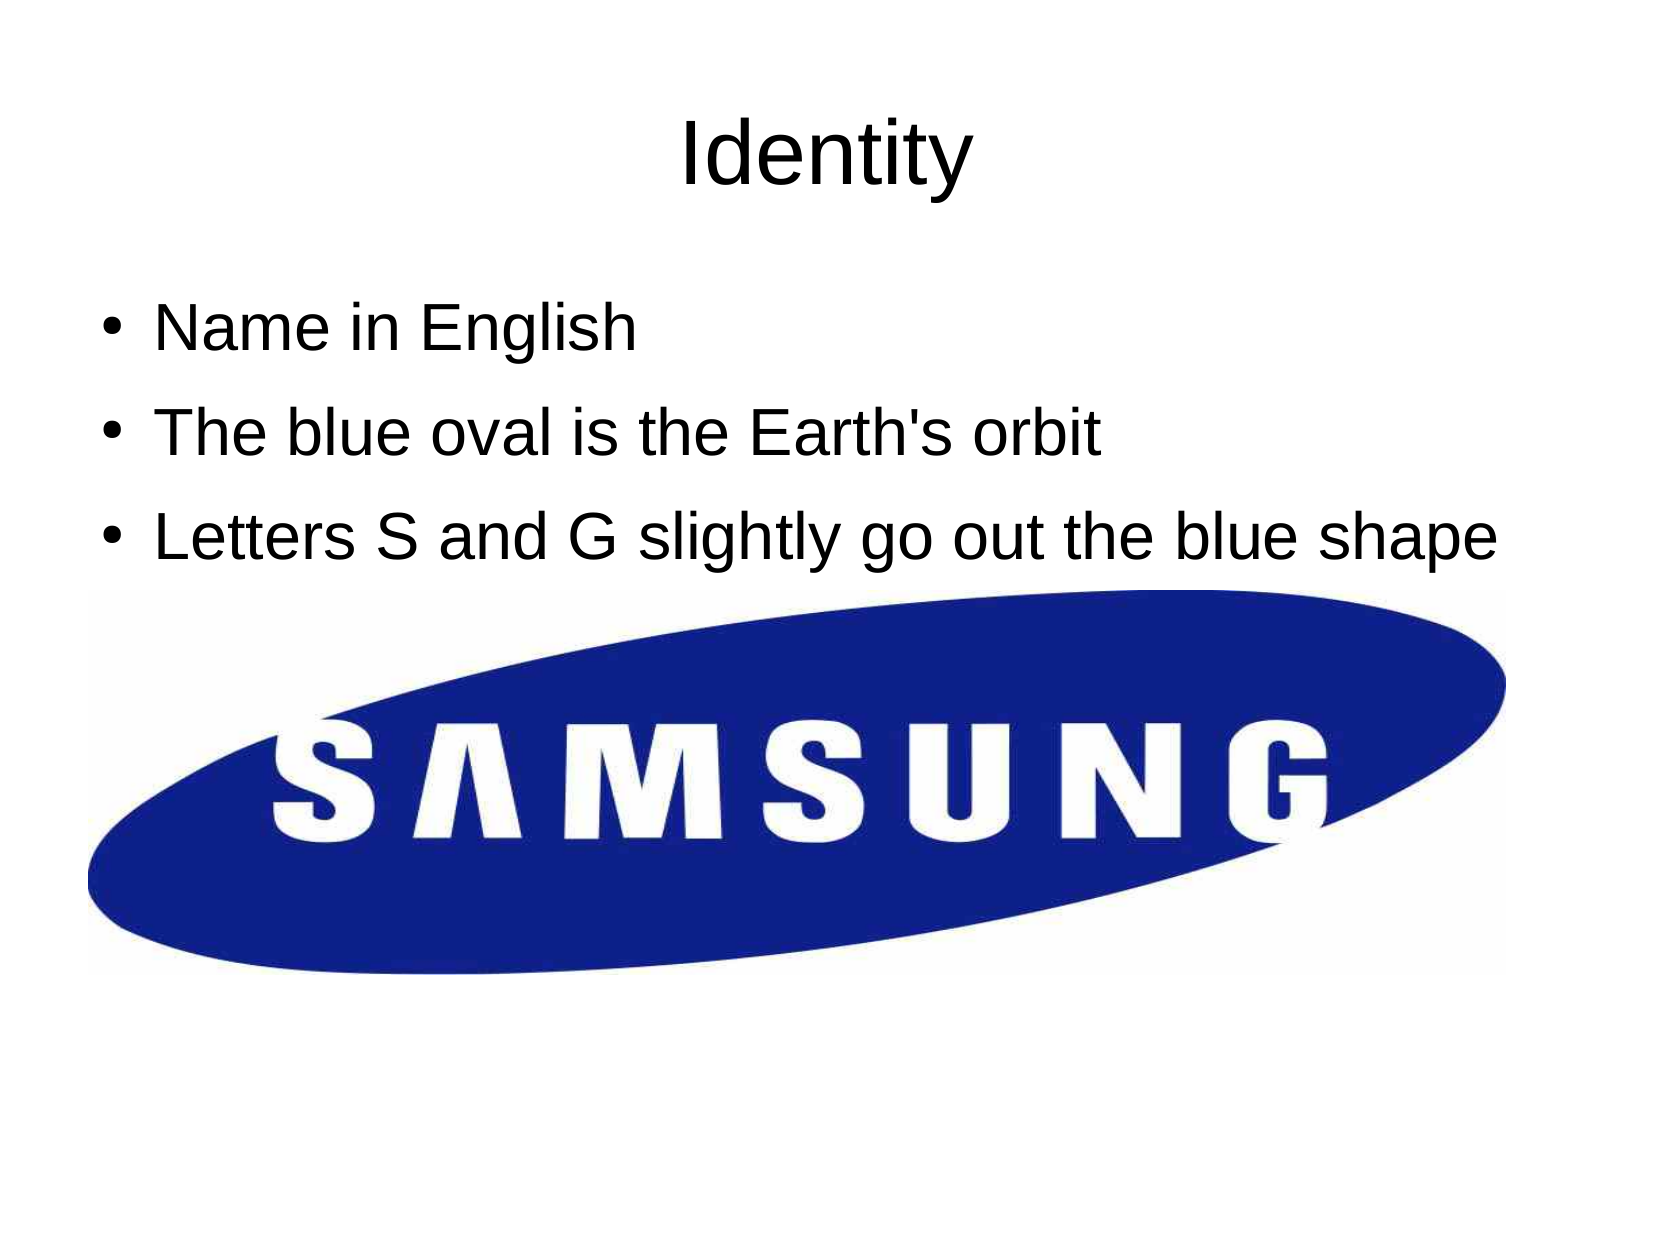

# Identity
Name in English
The blue oval is the Earth's orbit
Letters S and G slightly go out the blue shape